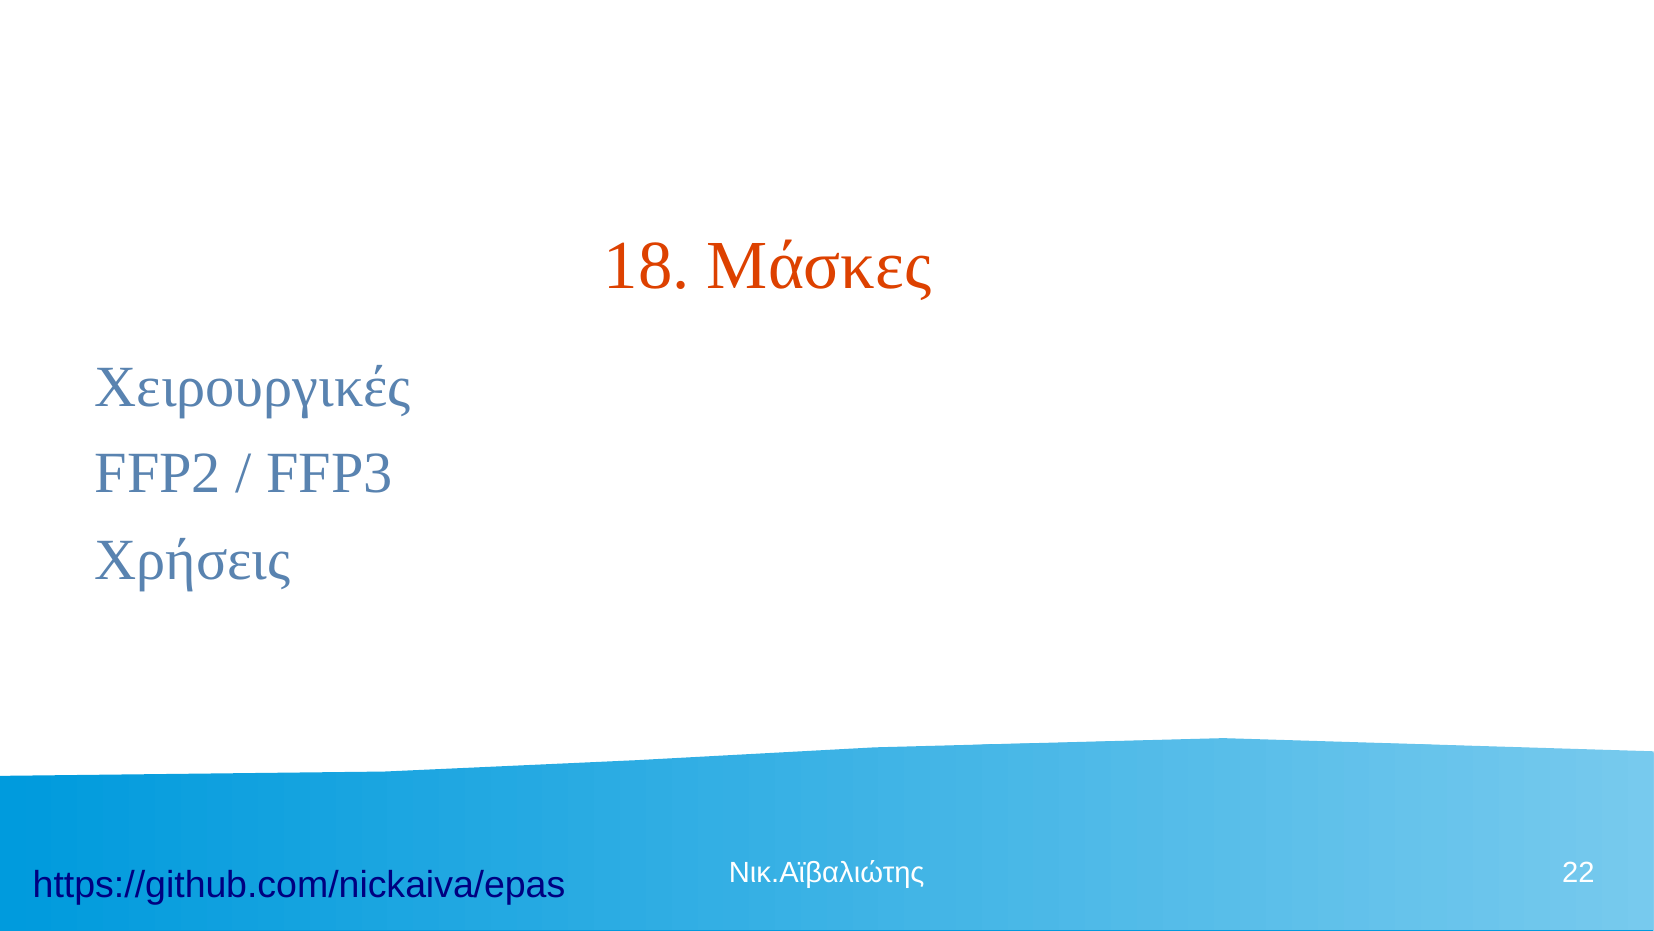

# 18. Μάσκες
Χειρουργικές
FFP2 / FFP3
Χρήσεις
Νικ.Αϊβαλιώτης
22